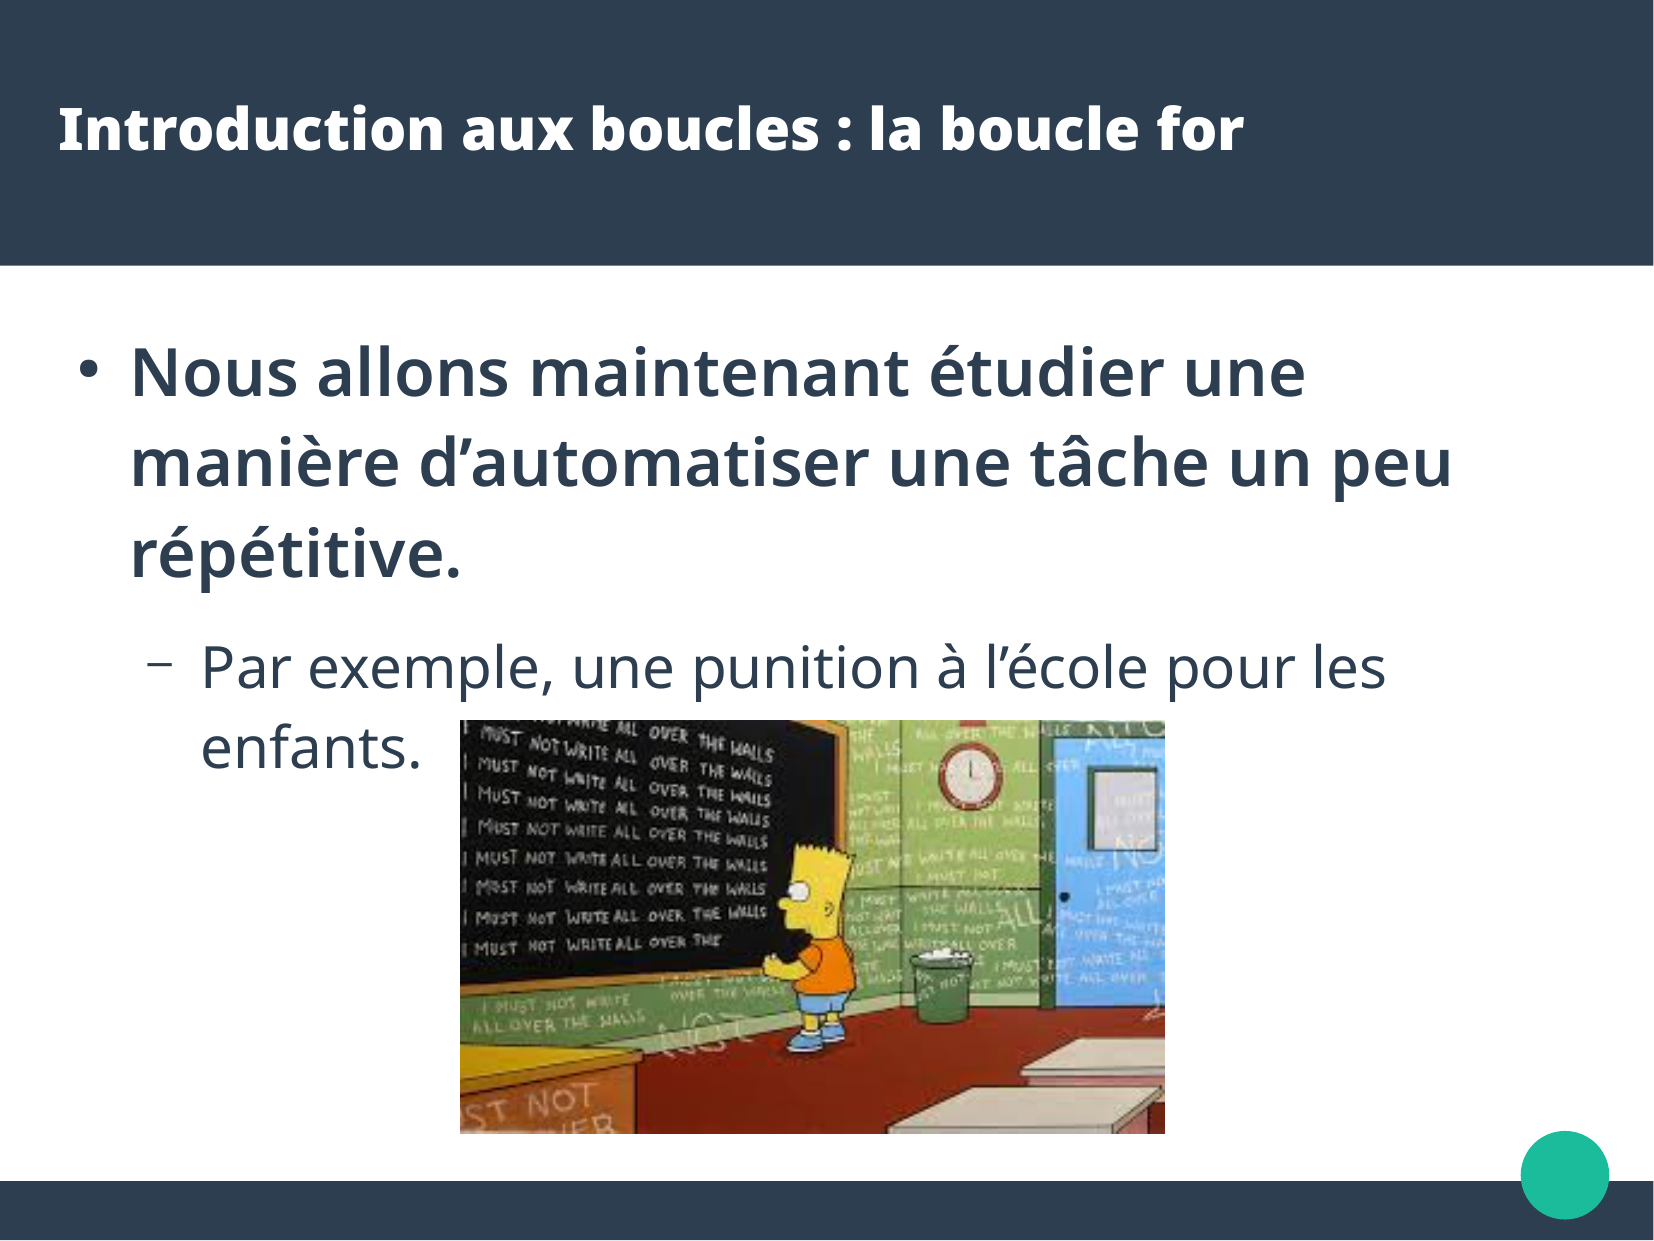

# Introduction aux boucles : la boucle for
Nous allons maintenant étudier une manière d’automatiser une tâche un peu répétitive.
Par exemple, une punition à l’école pour les enfants.